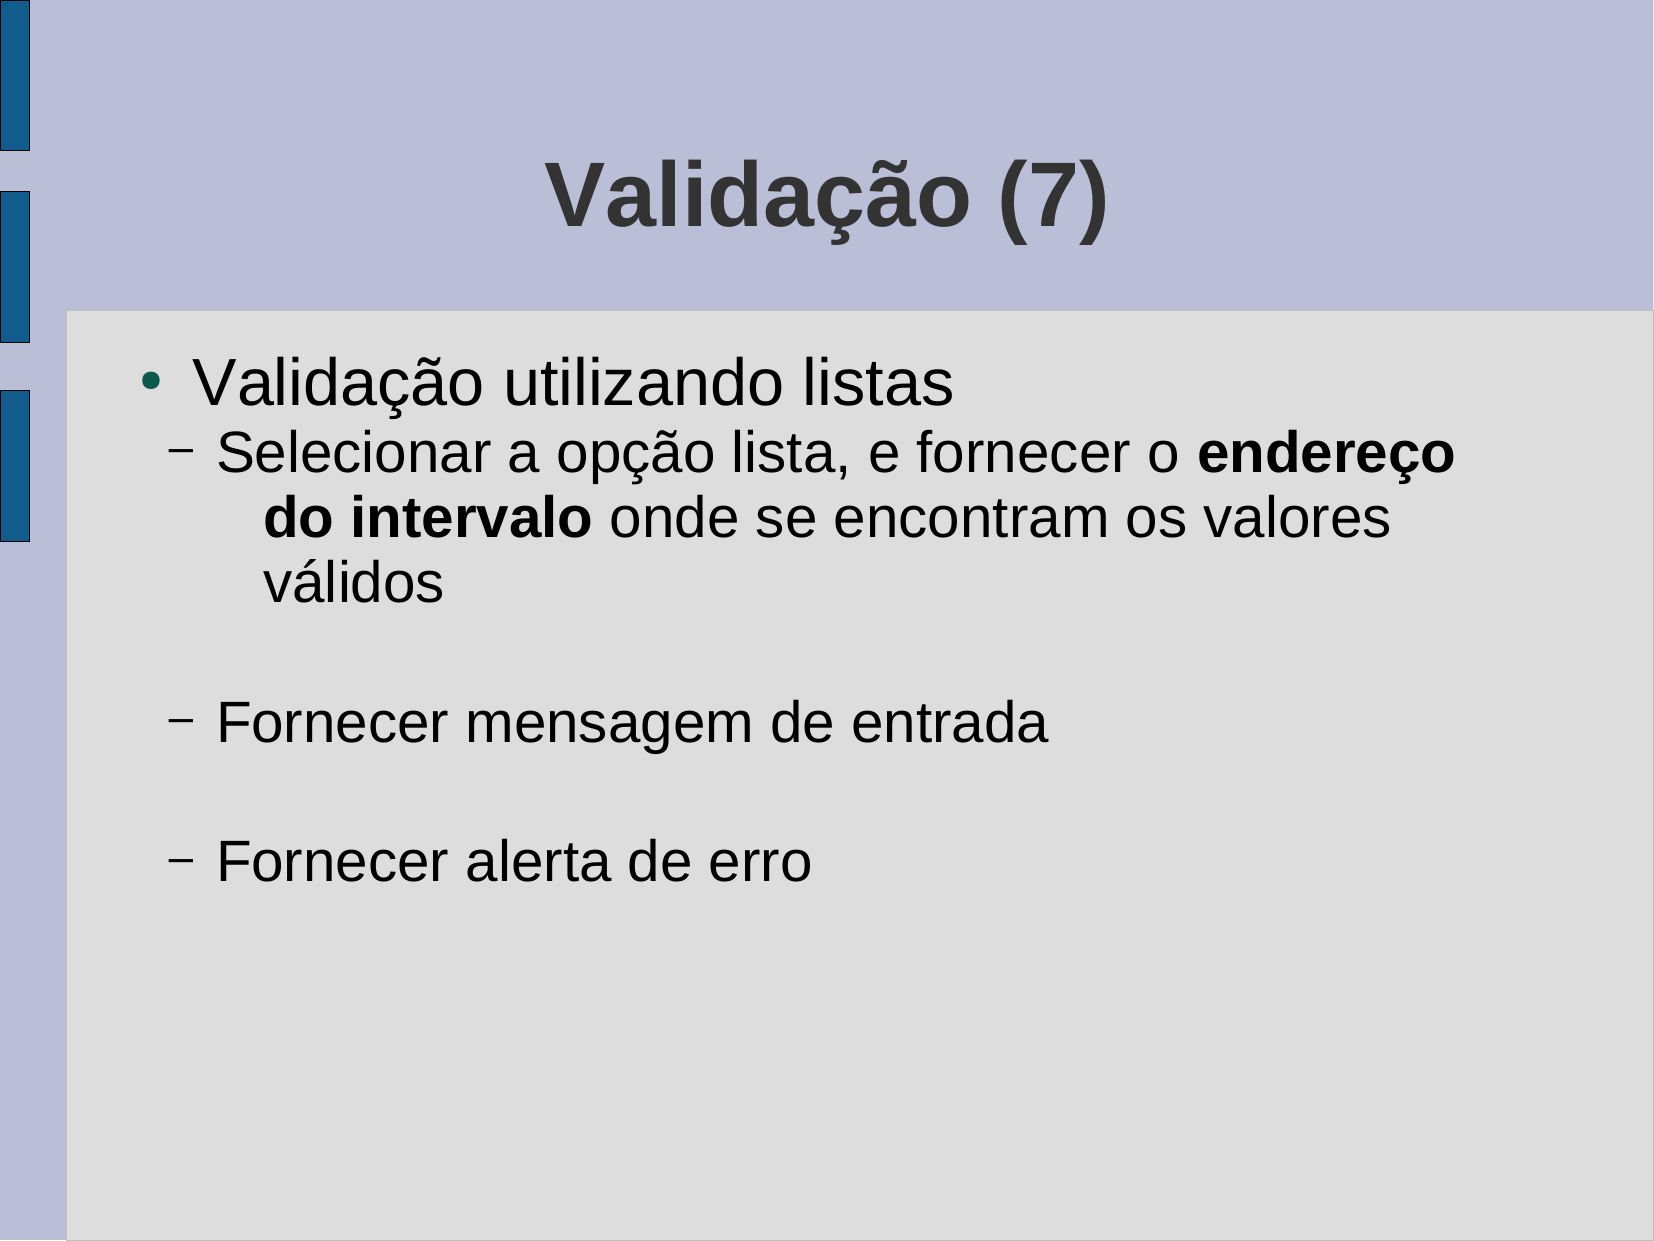

# Validação (7)
Validação utilizando listas
Selecionar a opção lista, e fornecer o endereço do intervalo onde se encontram os valores válidos
Fornecer mensagem de entrada
Fornecer alerta de erro